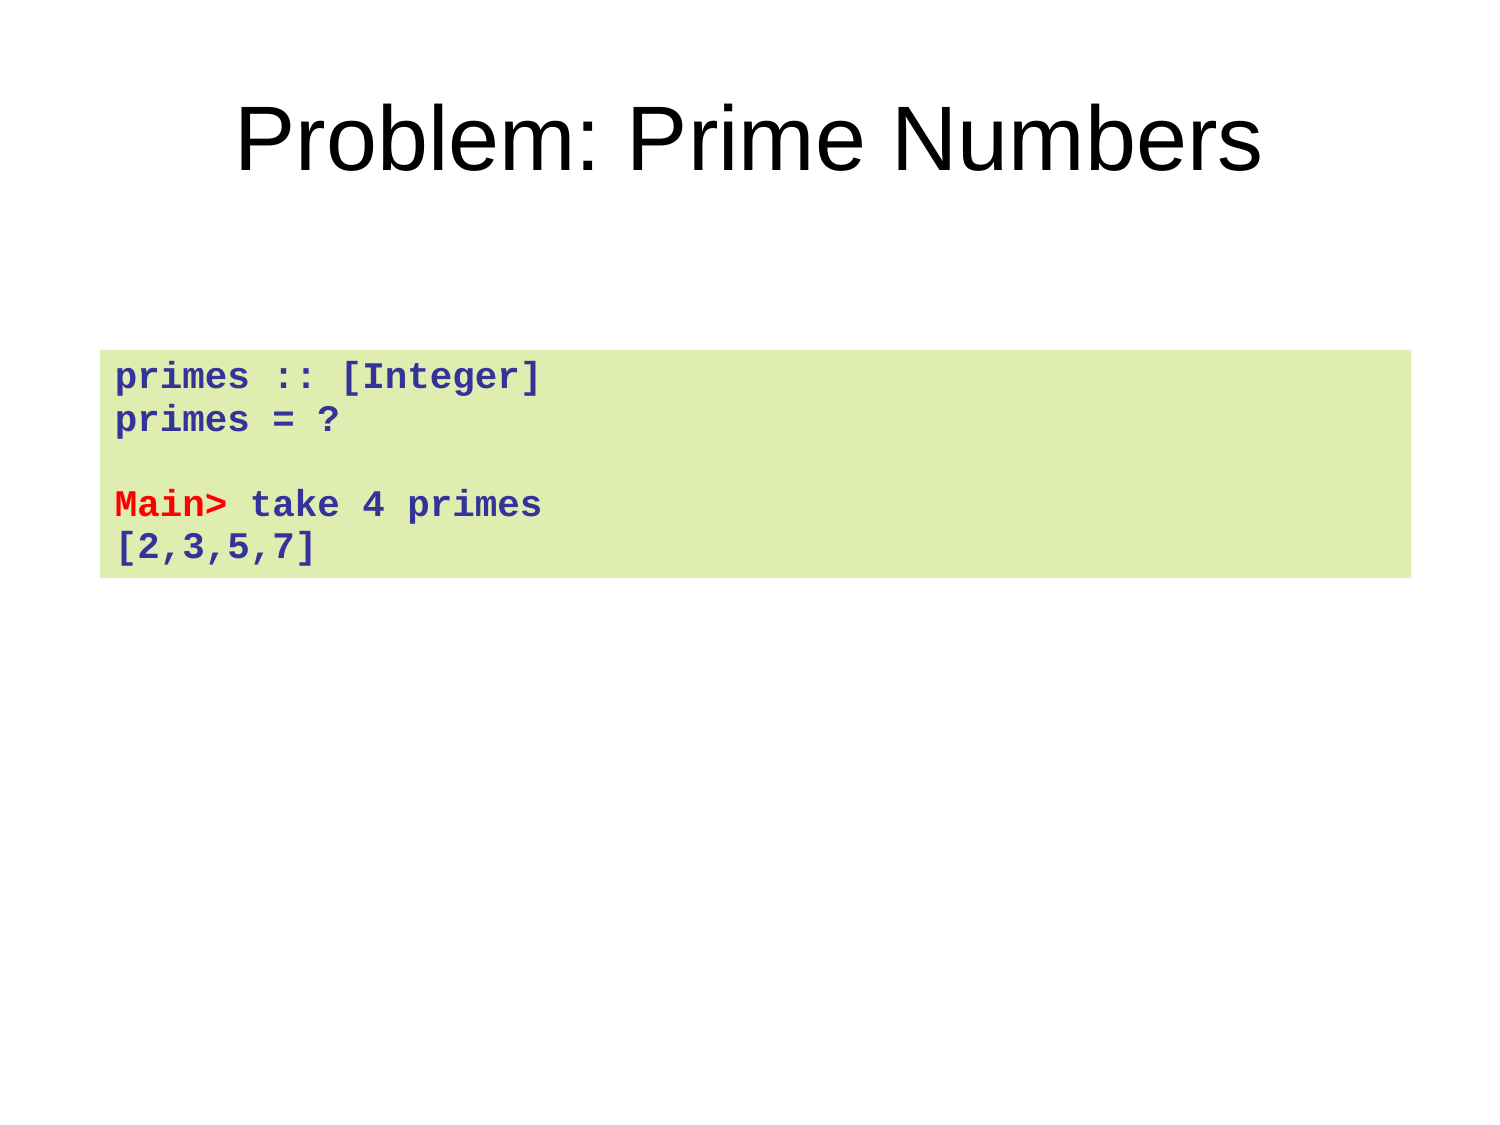

# Problem: Prime Numbers
primes :: [Integer]
primes = ?
Main> take 4 primes
[2,3,5,7]